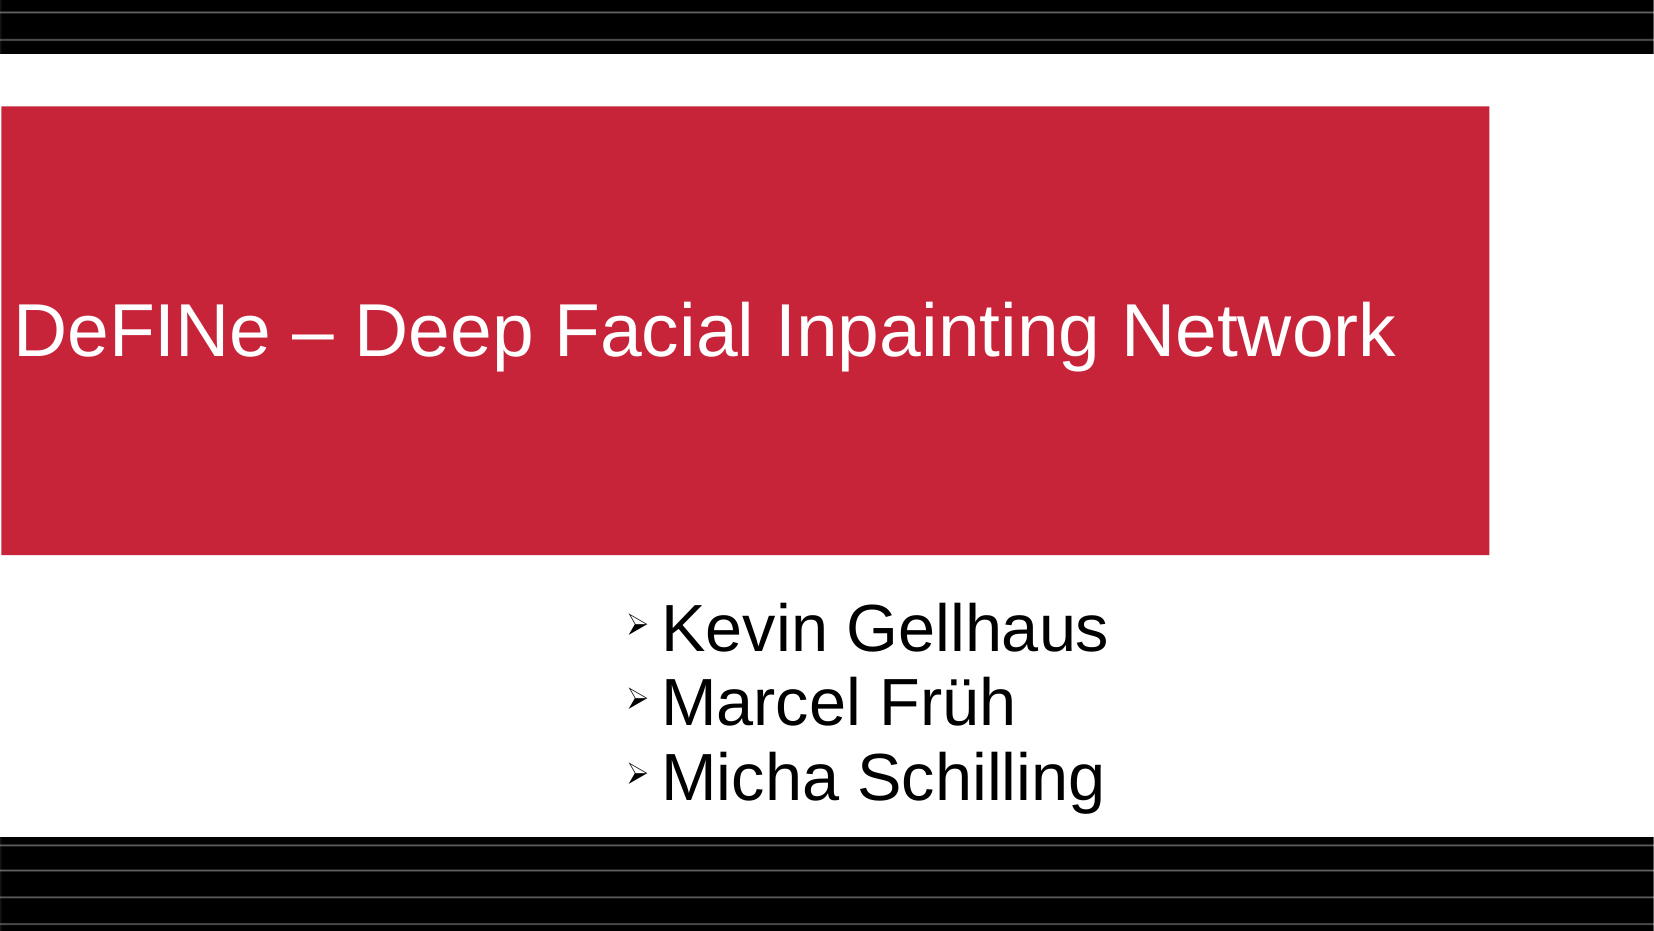

# DeFINe – Deep Facial Inpainting Network
Kevin Gellhaus
Marcel Früh
Micha Schilling